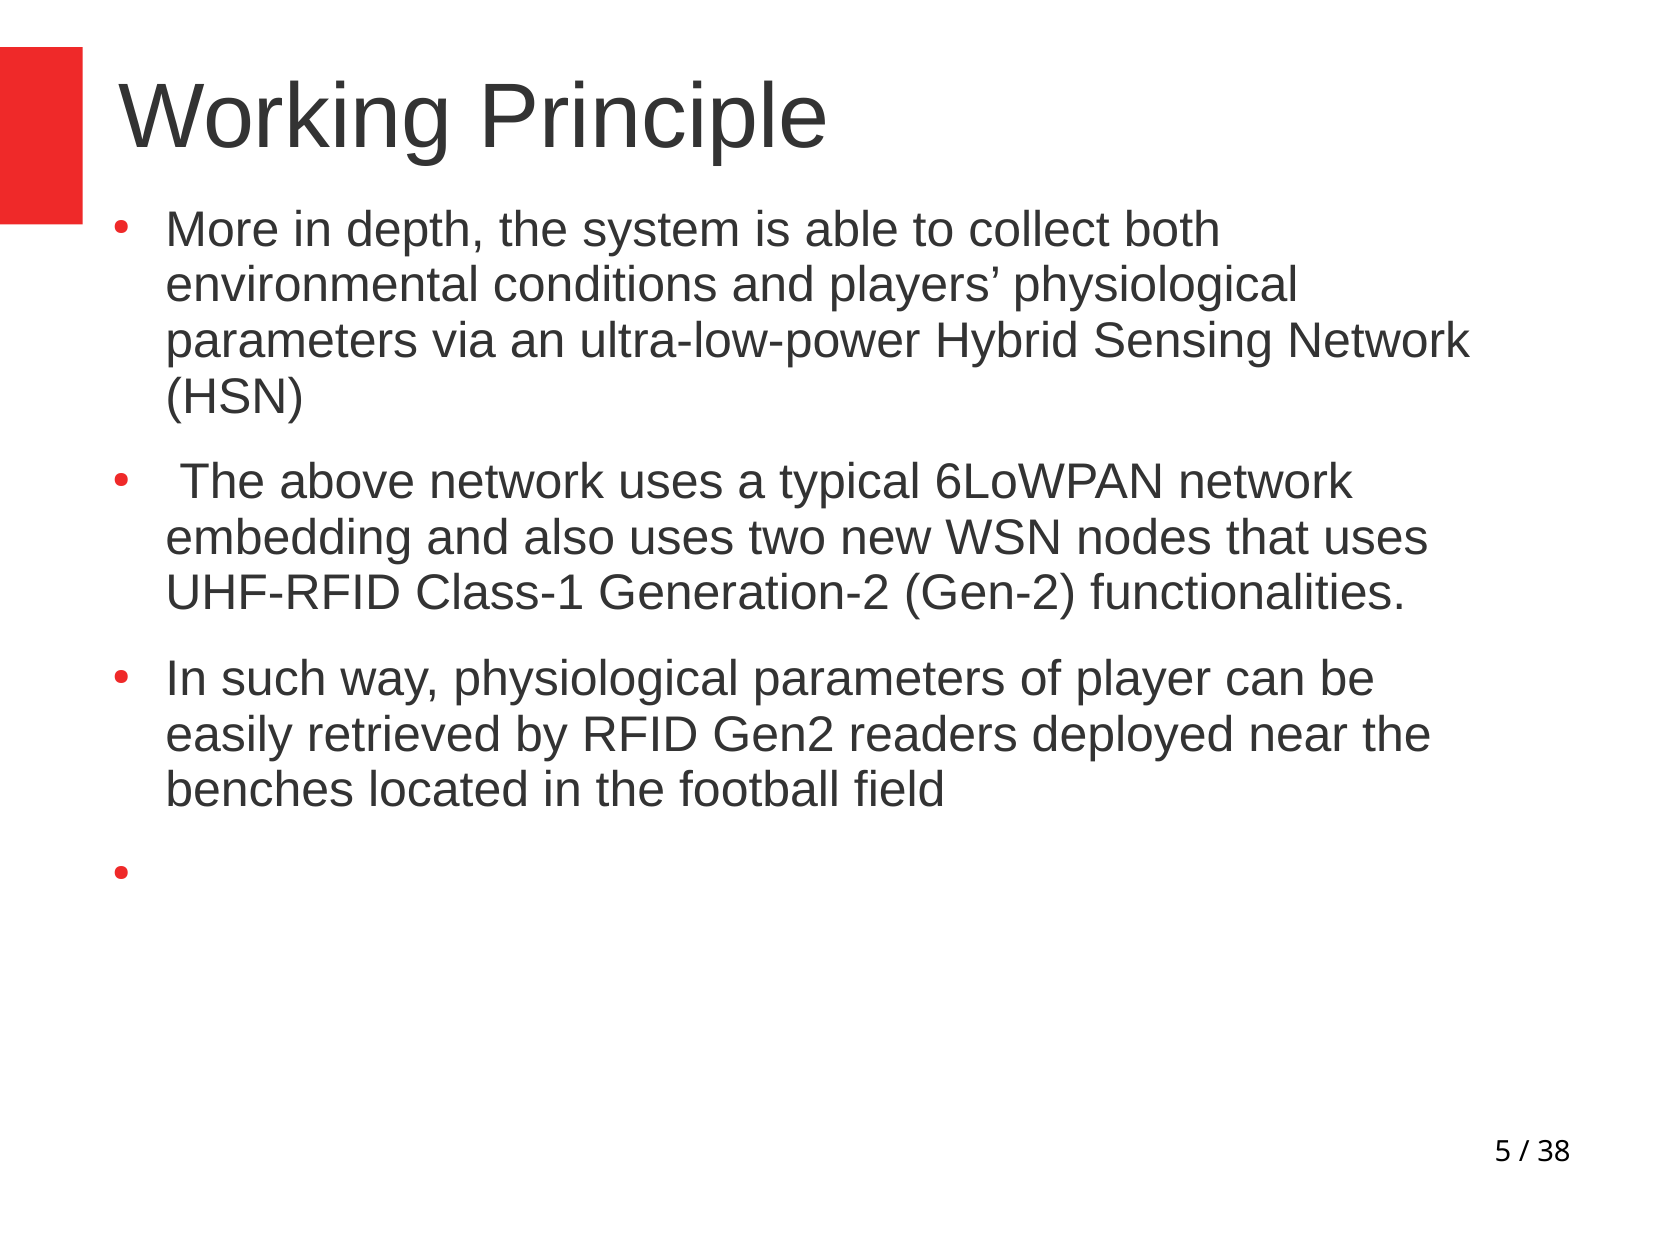

Working Principle
# More in depth, the system is able to collect both environmental conditions and players’ physiological parameters via an ultra-low-power Hybrid Sensing Network (HSN)
 The above network uses a typical 6LoWPAN network embedding and also uses two new WSN nodes that uses UHF-RFID Class-1 Generation-2 (Gen-2) functionalities.
In such way, physiological parameters of player can be easily retrieved by RFID Gen2 readers deployed near the benches located in the football field
5